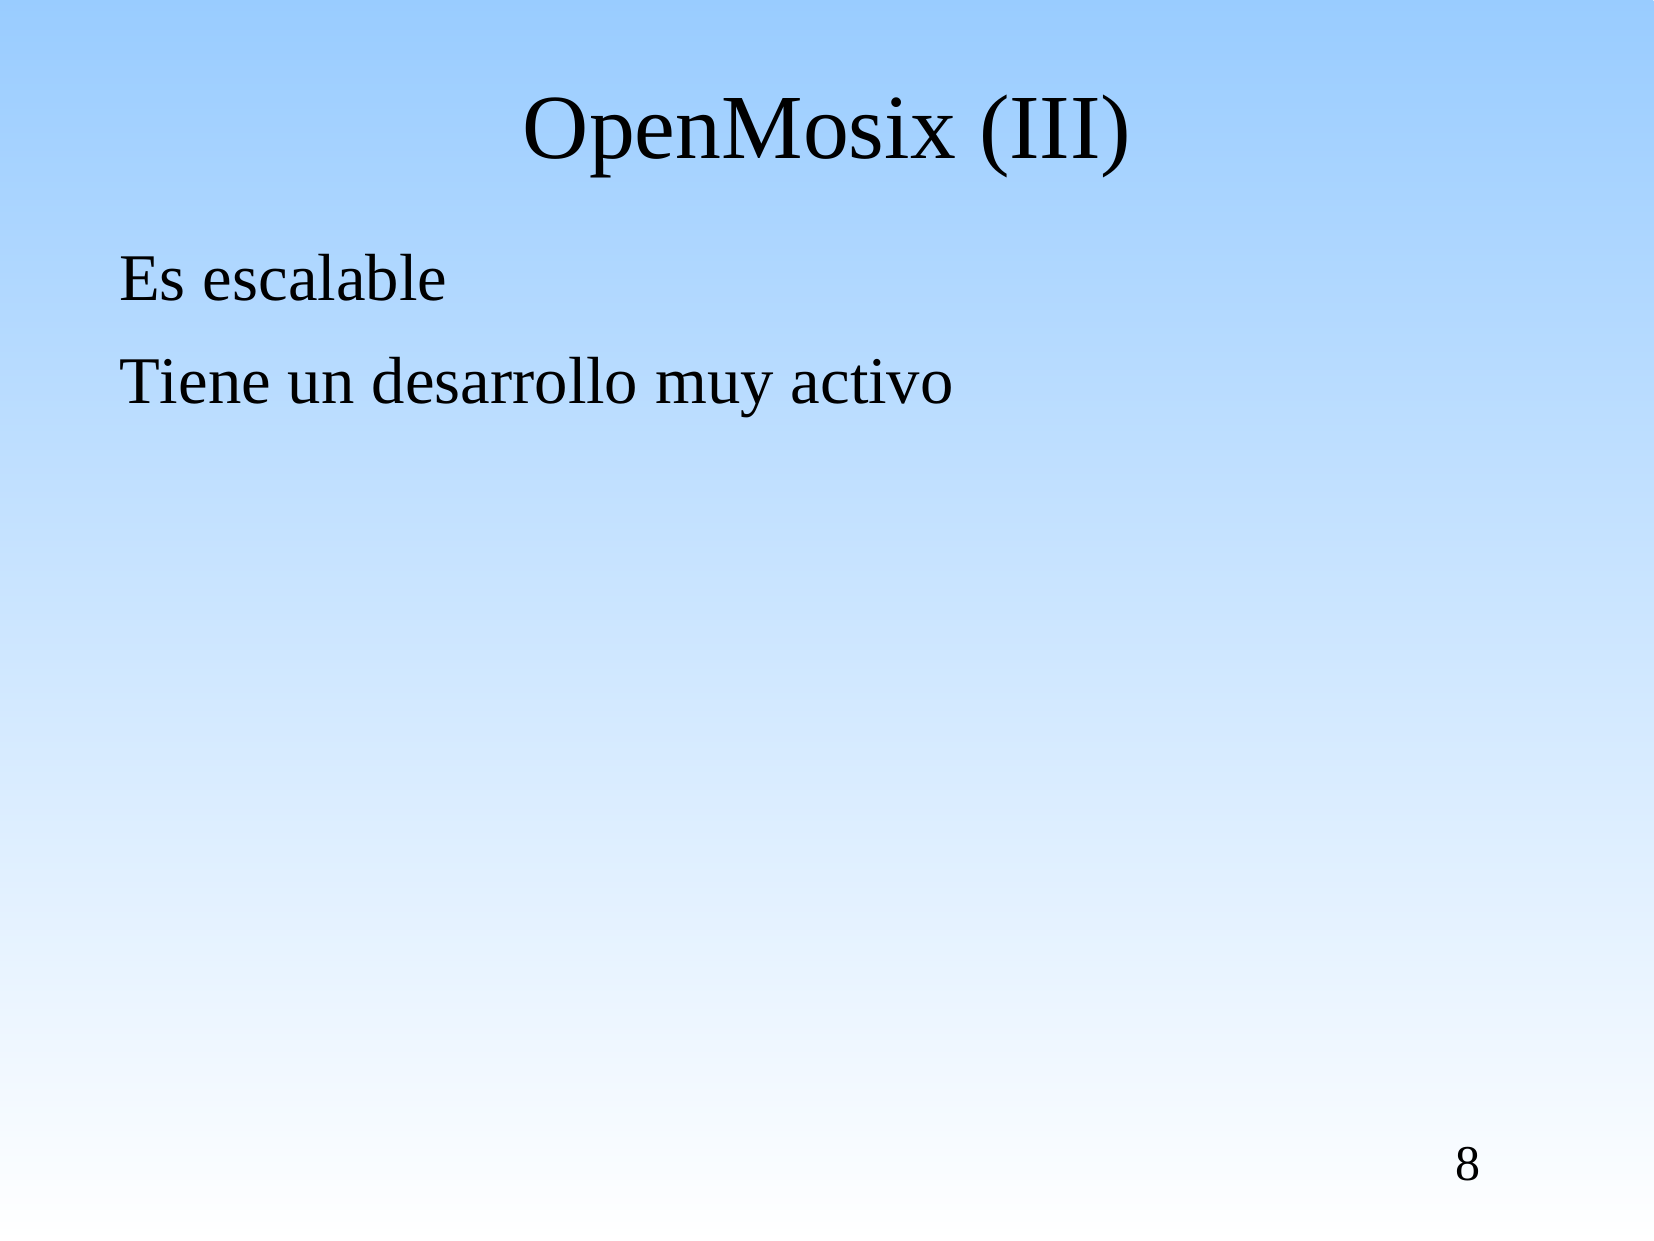

# OpenMosix (III)
Es escalable
Tiene un desarrollo muy activo